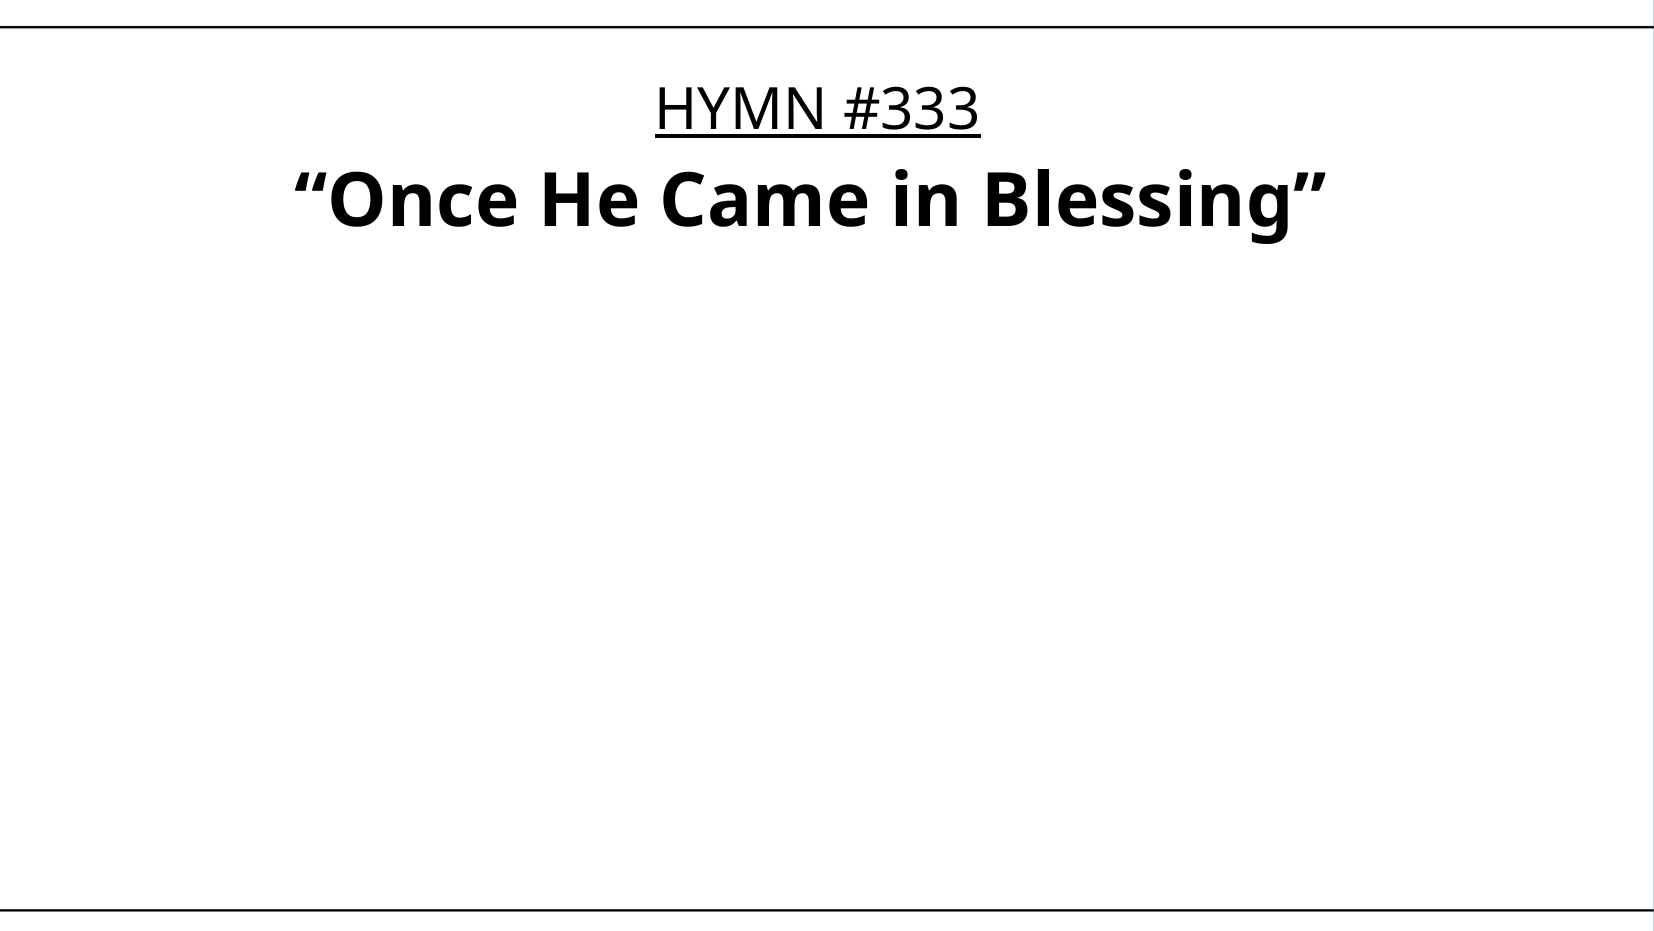

HYMN #333
“Once He Came in Blessing”